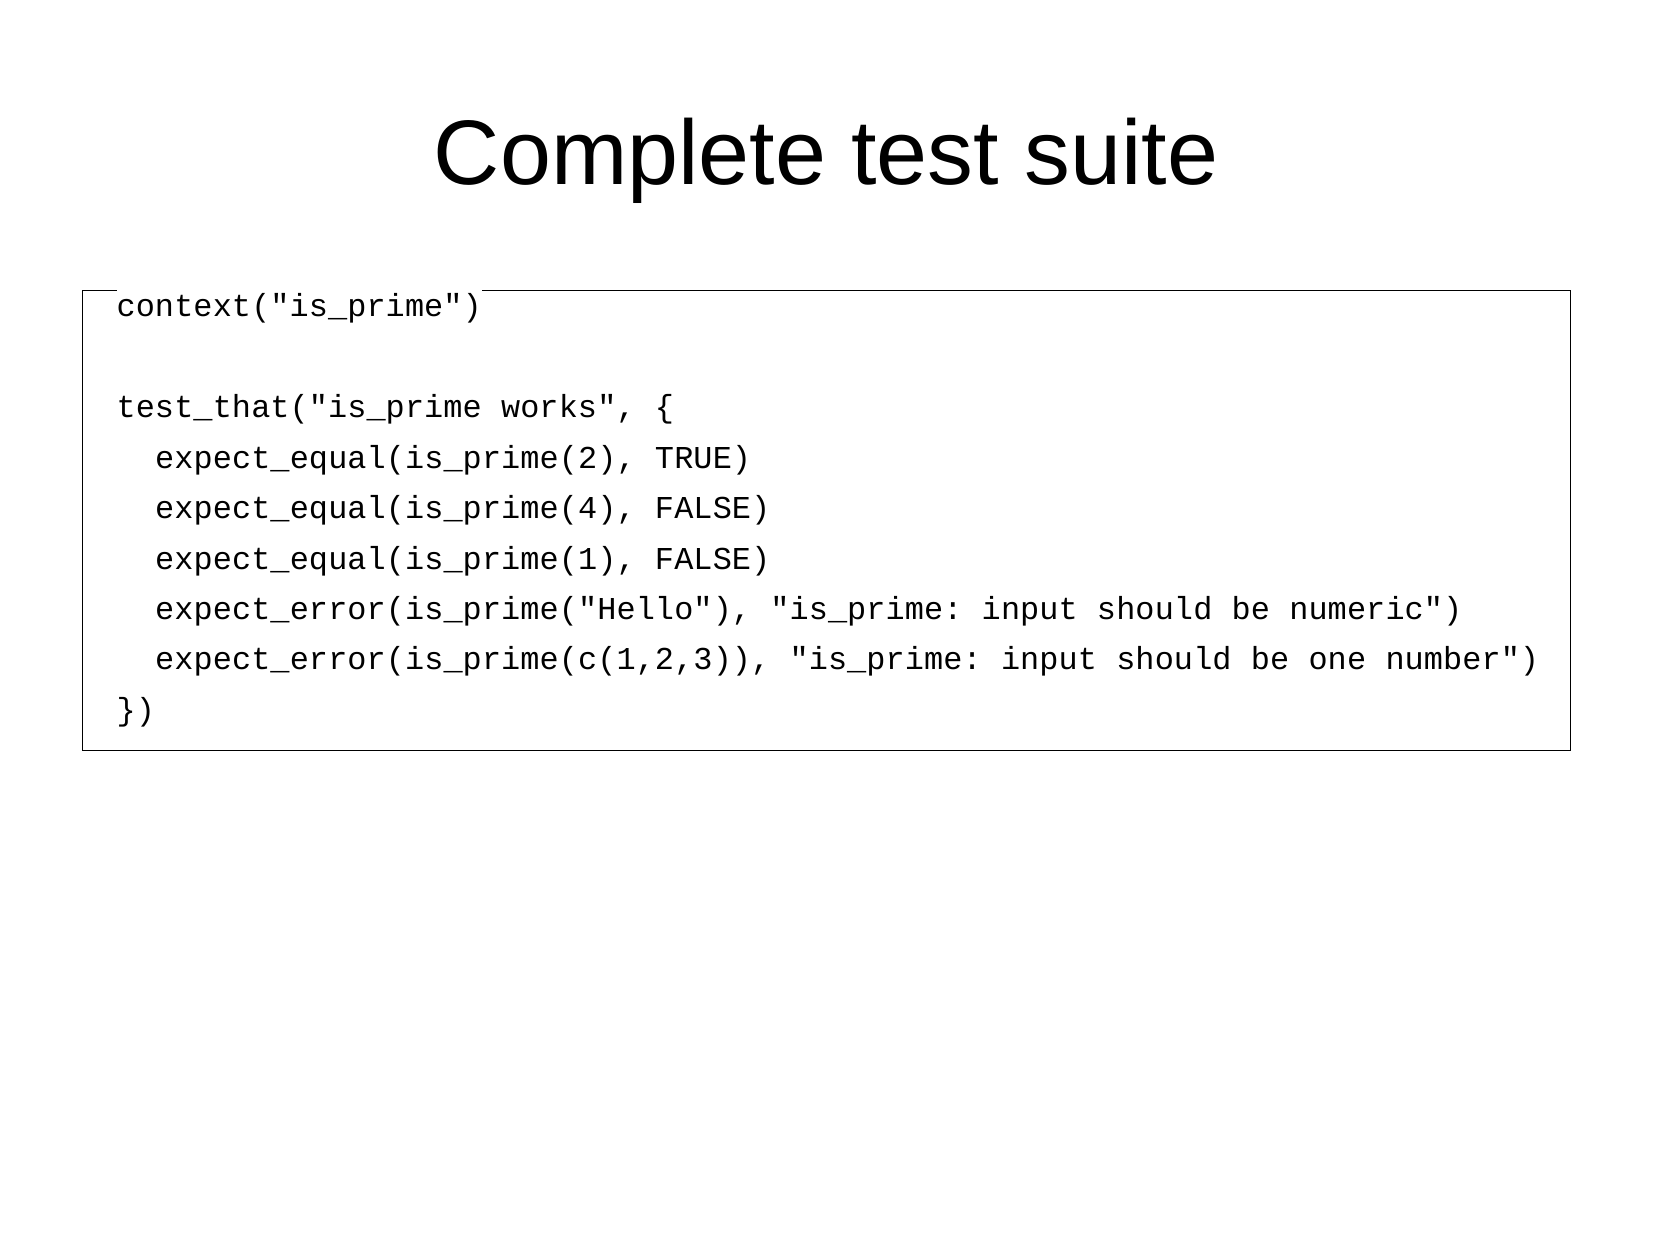

# Complete test suite
context("is_prime")
test_that("is_prime works", {
 expect_equal(is_prime(2), TRUE)
 expect_equal(is_prime(4), FALSE)
 expect_equal(is_prime(1), FALSE)
 expect_error(is_prime("Hello"), "is_prime: input should be numeric")
 expect_error(is_prime(c(1,2,3)), "is_prime: input should be one number")
})